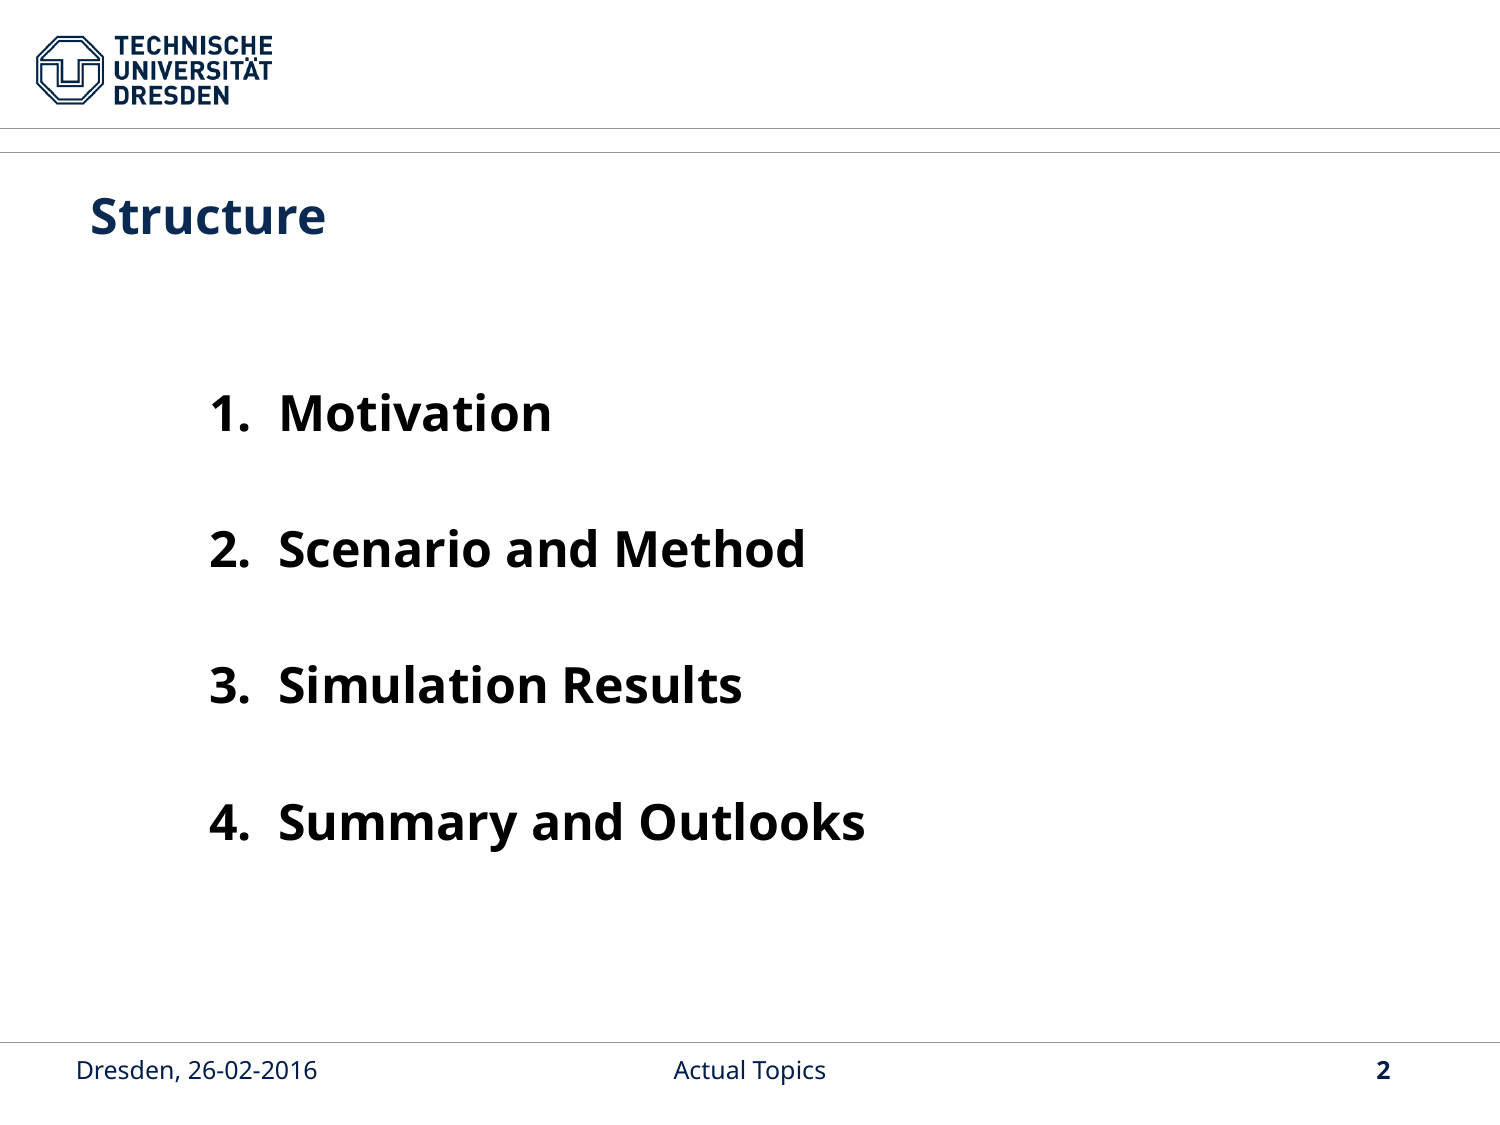

# Structure
1. Motivation
2. Scenario and Method
3. Simulation Results
4. Summary and Outlooks
Actual Topics
2